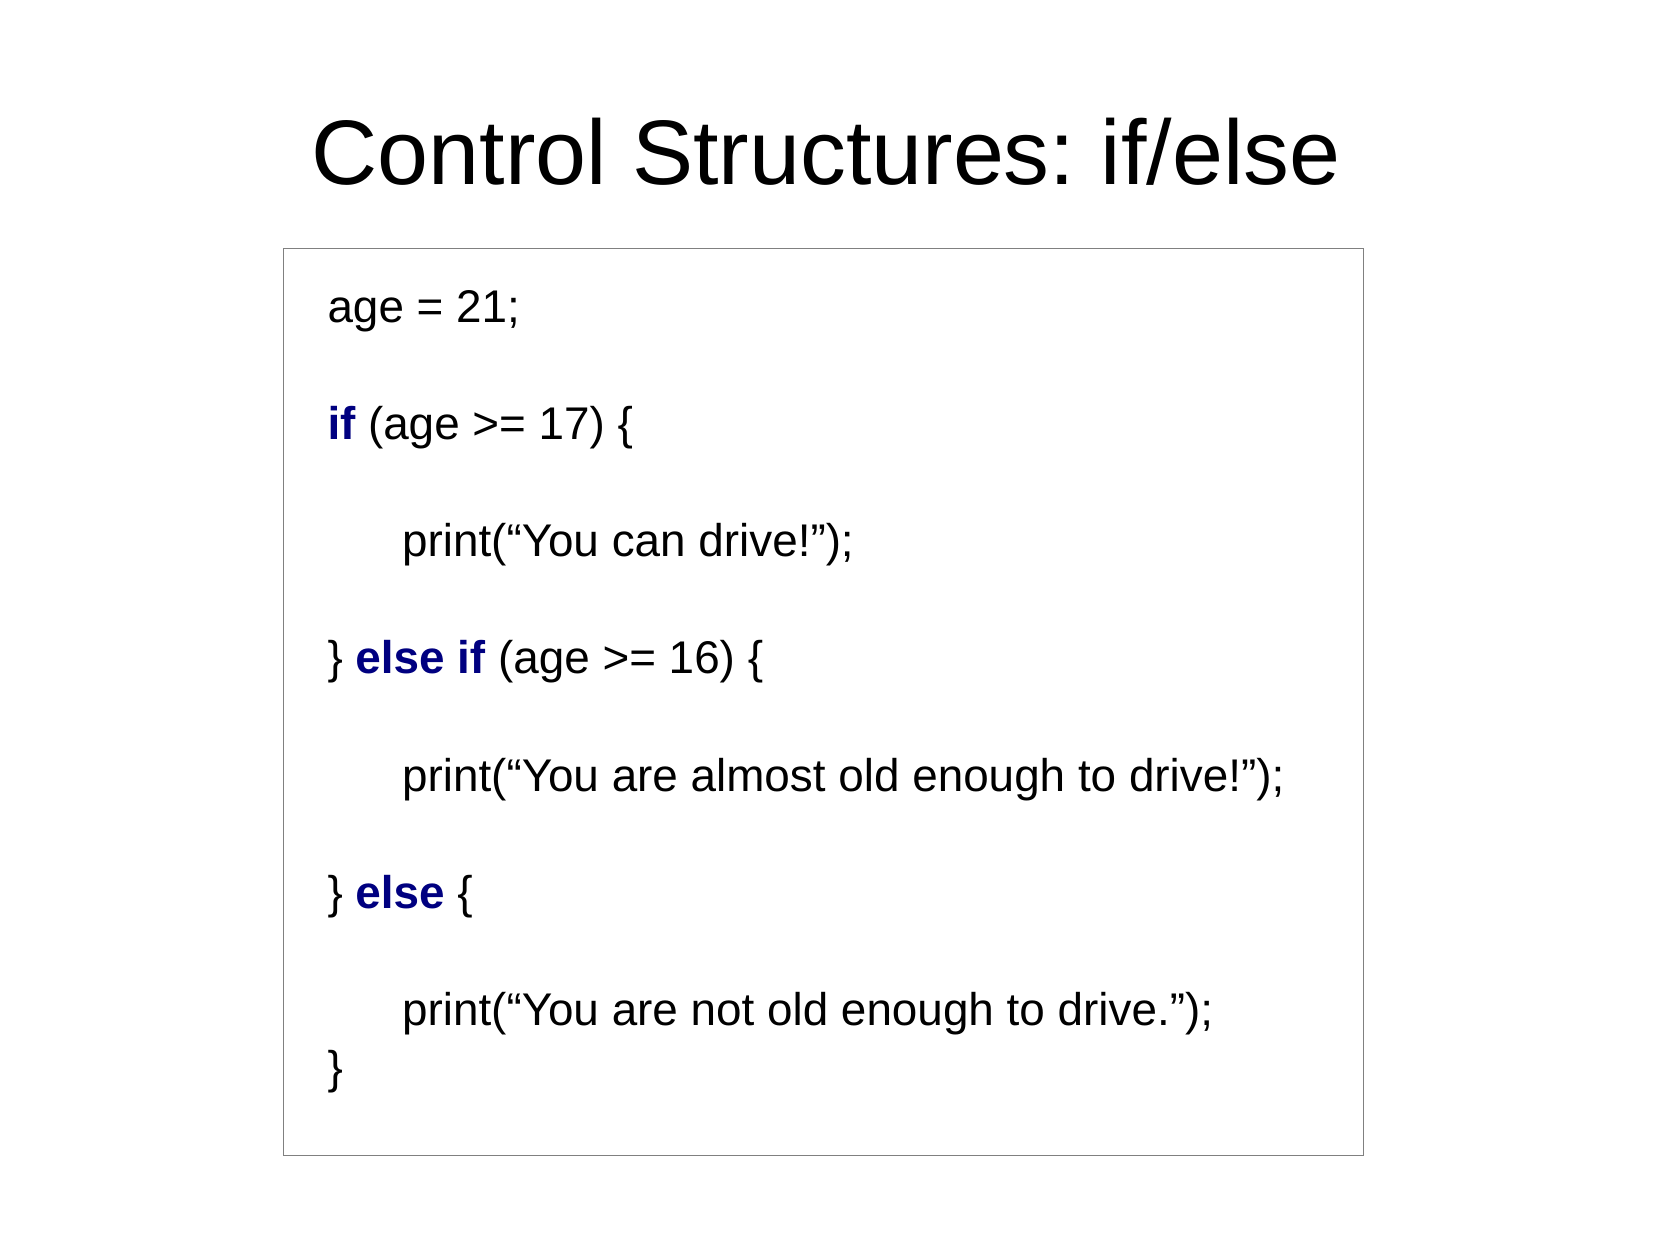

# Control Structures: if/else
age = 21;
if (age >= 17) {
	print(“You can drive!”);
} else if (age >= 16) {
	print(“You are almost old enough to drive!”);
} else {
	print(“You are not old enough to drive.”);
}